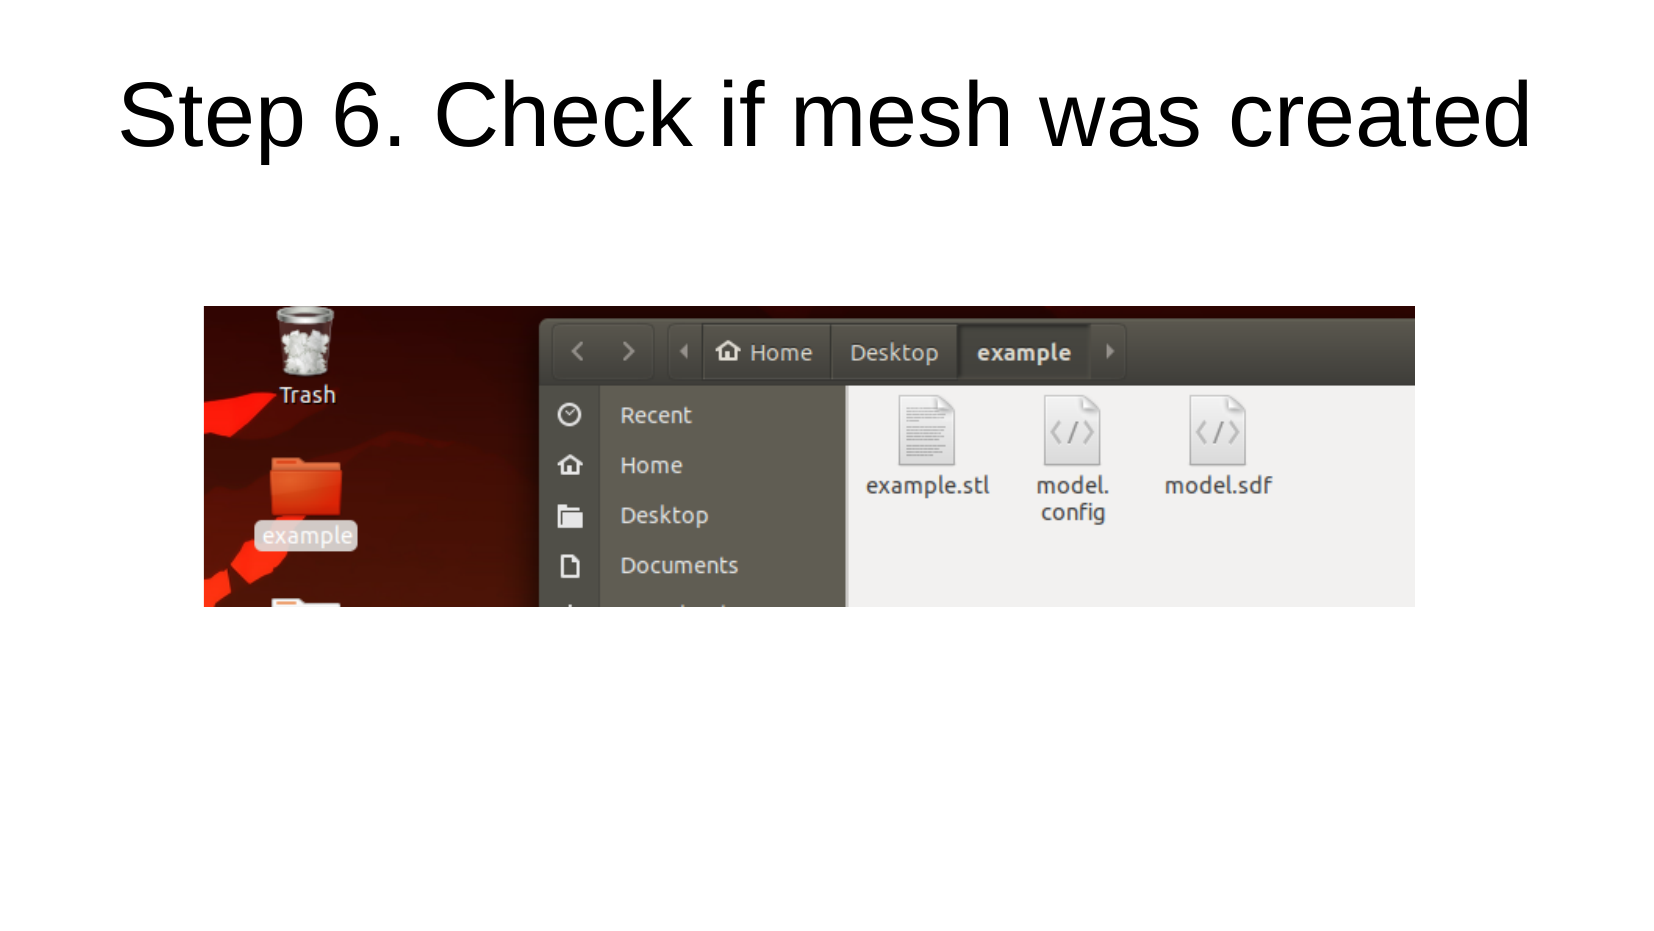

# Step 6. Check if mesh was created